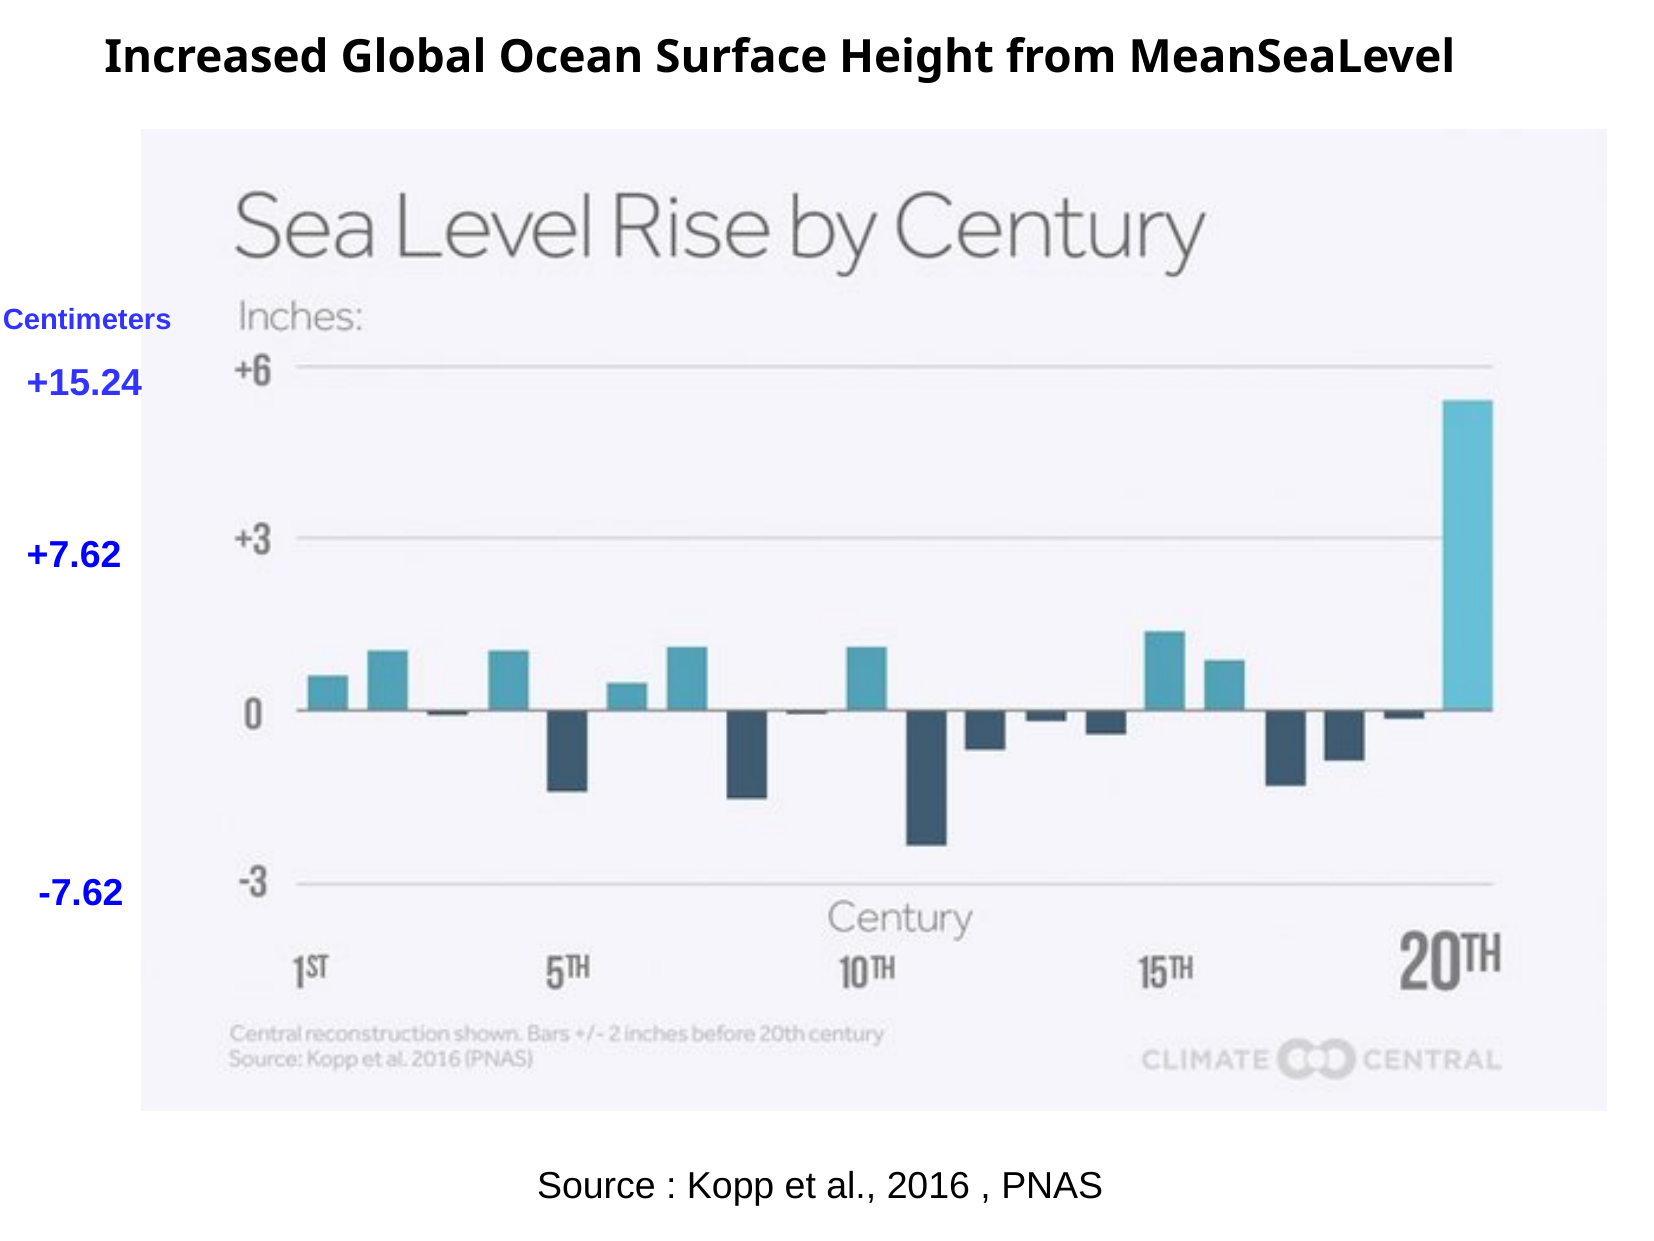

Increased Global Ocean Surface Height from MeanSeaLevel
#
Centimeters
+15.24
+7.62
-7.62
 Source : Kopp et al., 2016 , PNAS